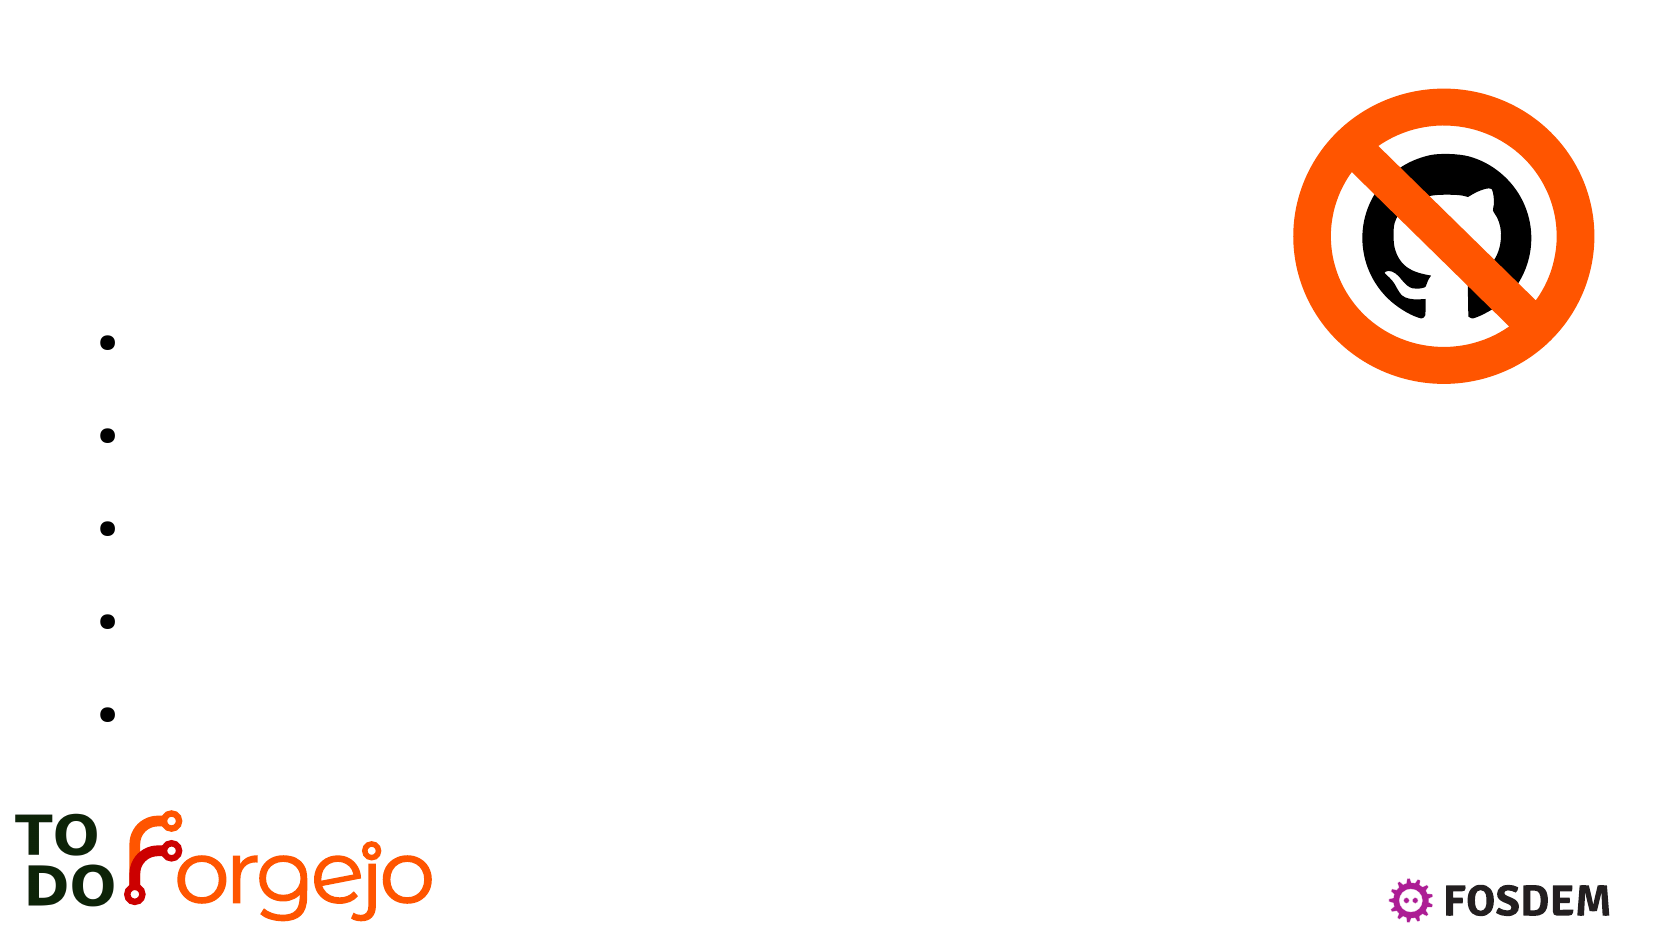

# Stop using GitHub!
If you continue to use GitHub
you are using closed source
you agree with bad terms of service
you are part of a bad network effect
you do product placement for Microsoft
you teach people not to care about software freedom